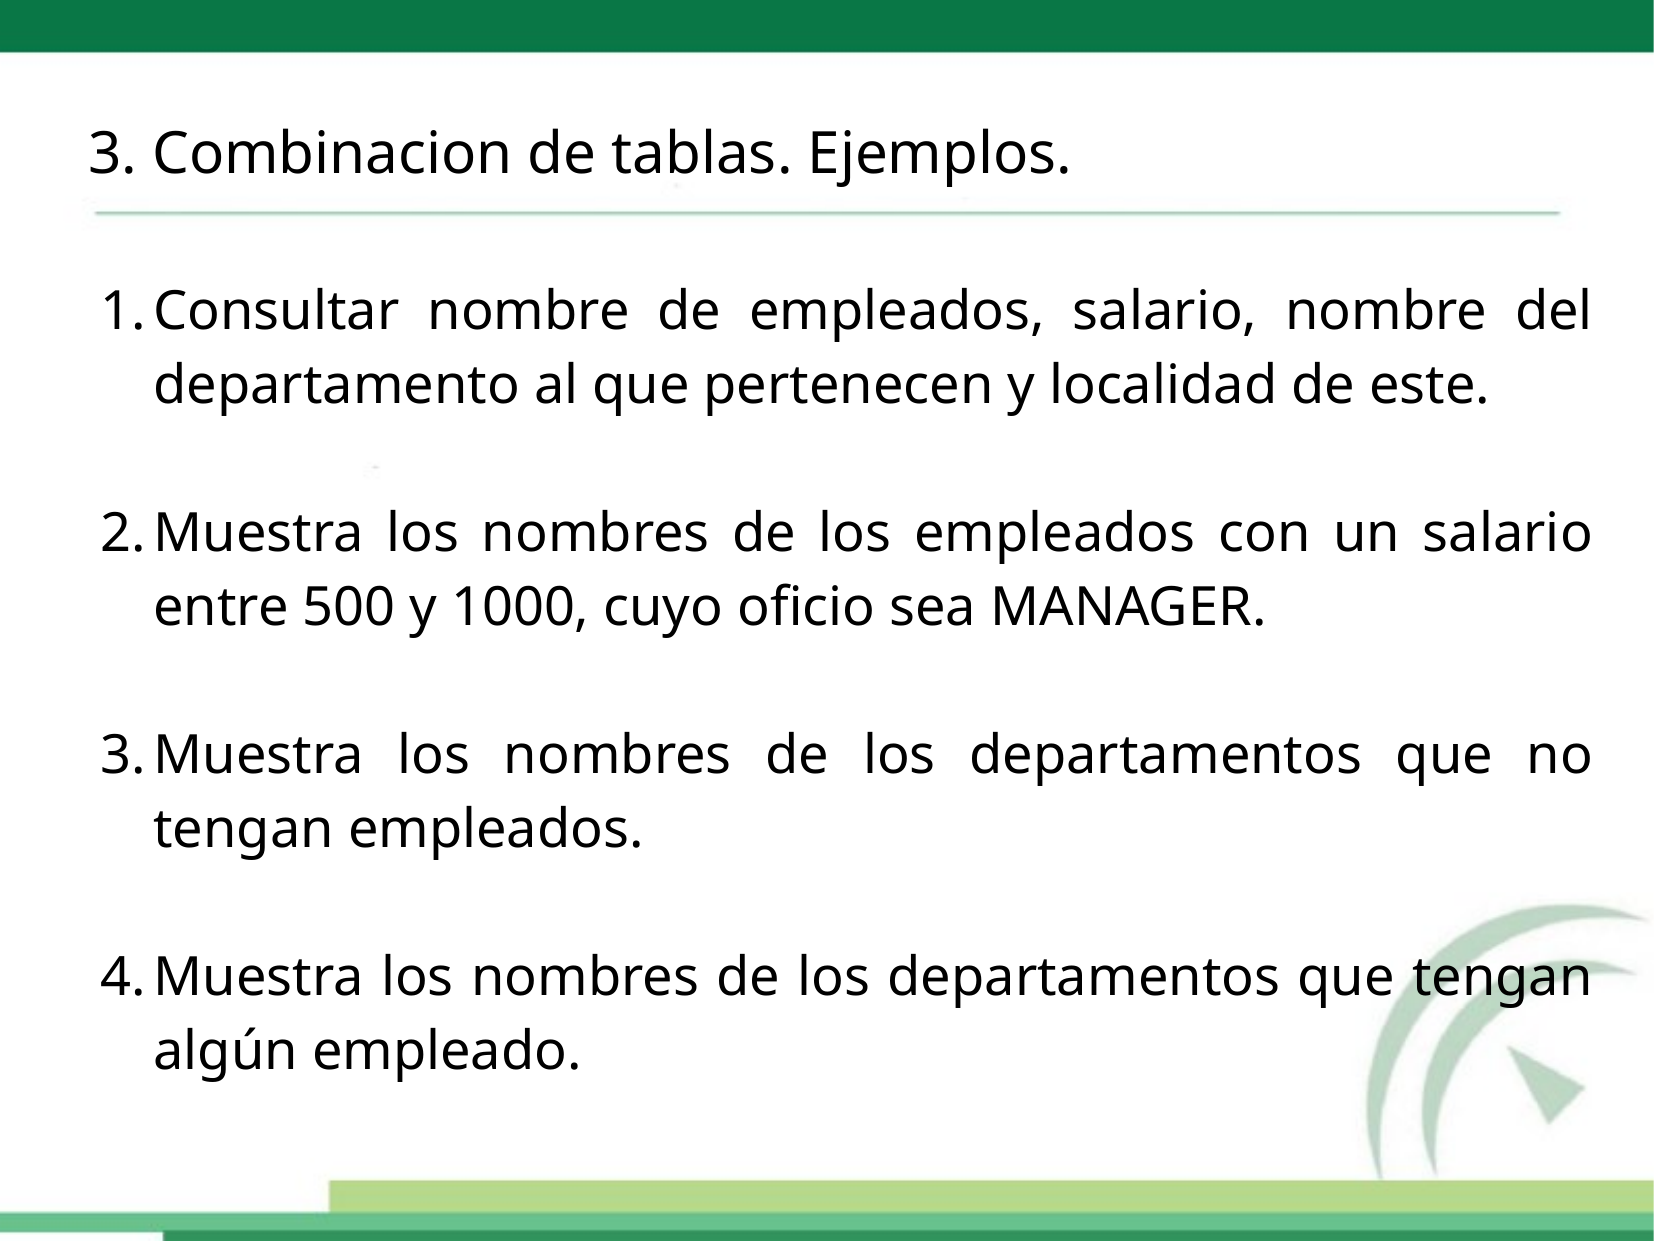

# 3. Combinacion de tablas. Ejemplos.
Consultar nombre de empleados, salario, nombre del departamento al que pertenecen y localidad de este.
Muestra los nombres de los empleados con un salario entre 500 y 1000, cuyo oficio sea MANAGER.
Muestra los nombres de los departamentos que no tengan empleados.
Muestra los nombres de los departamentos que tengan algún empleado.